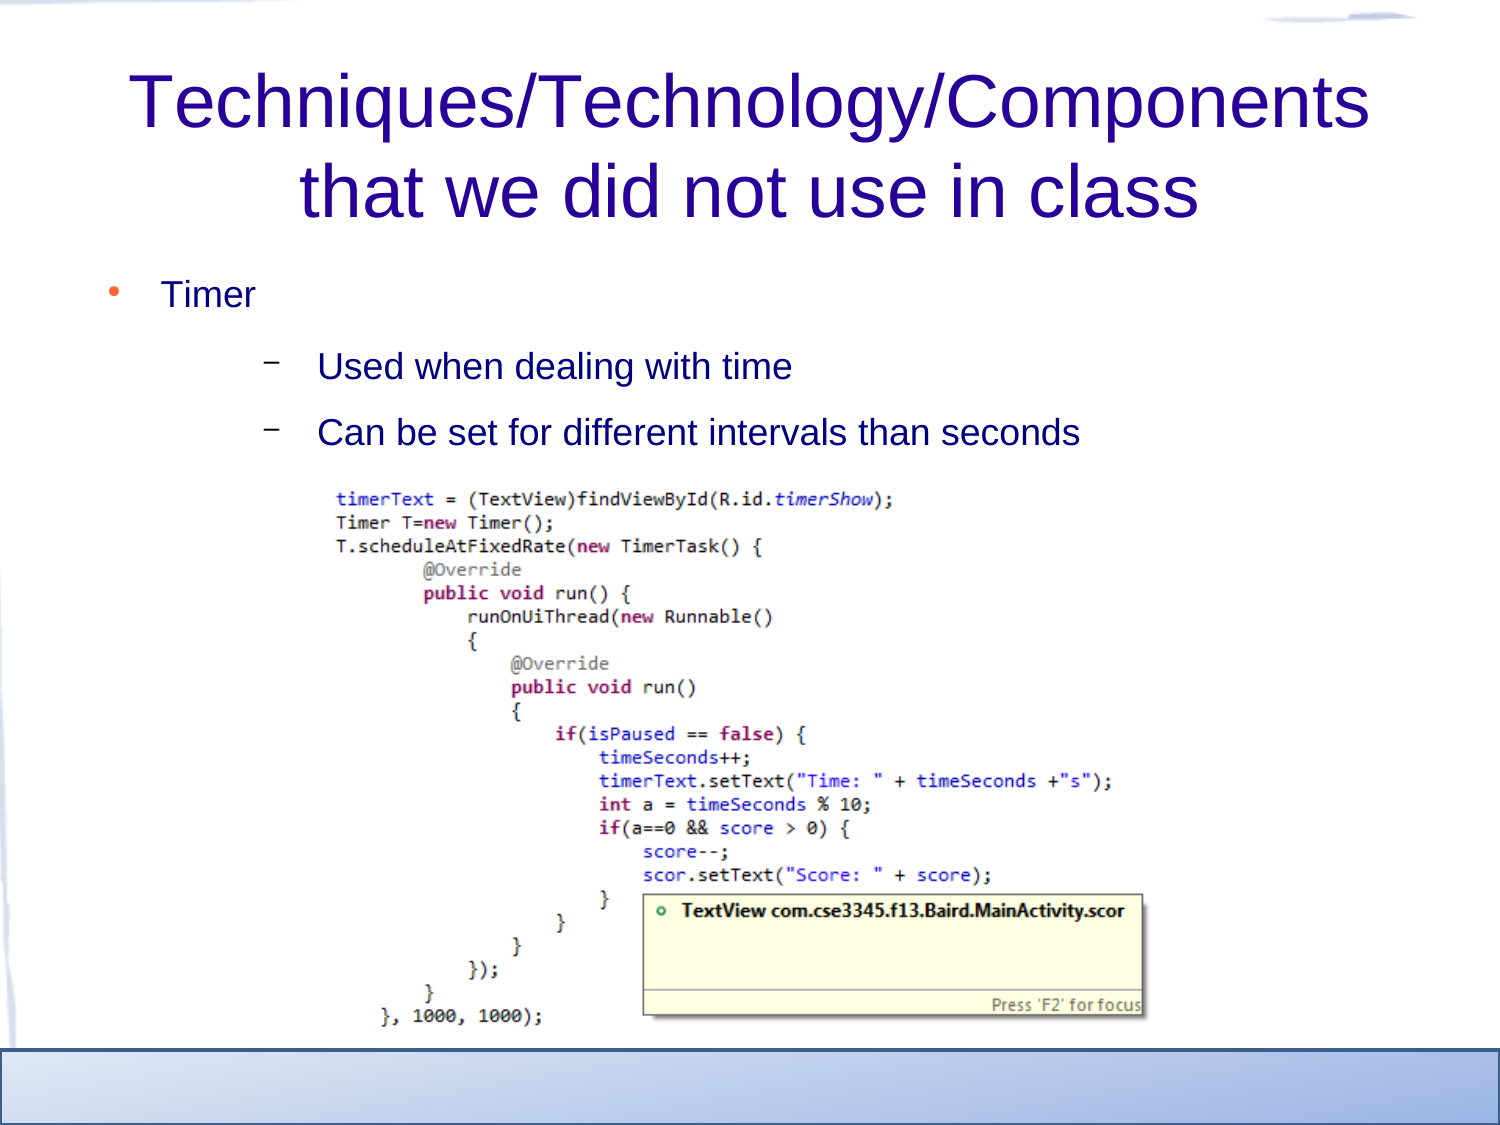

# Techniques/Technology/Components that we did not use in class
Timer
Used when dealing with time
Can be set for different intervals than seconds